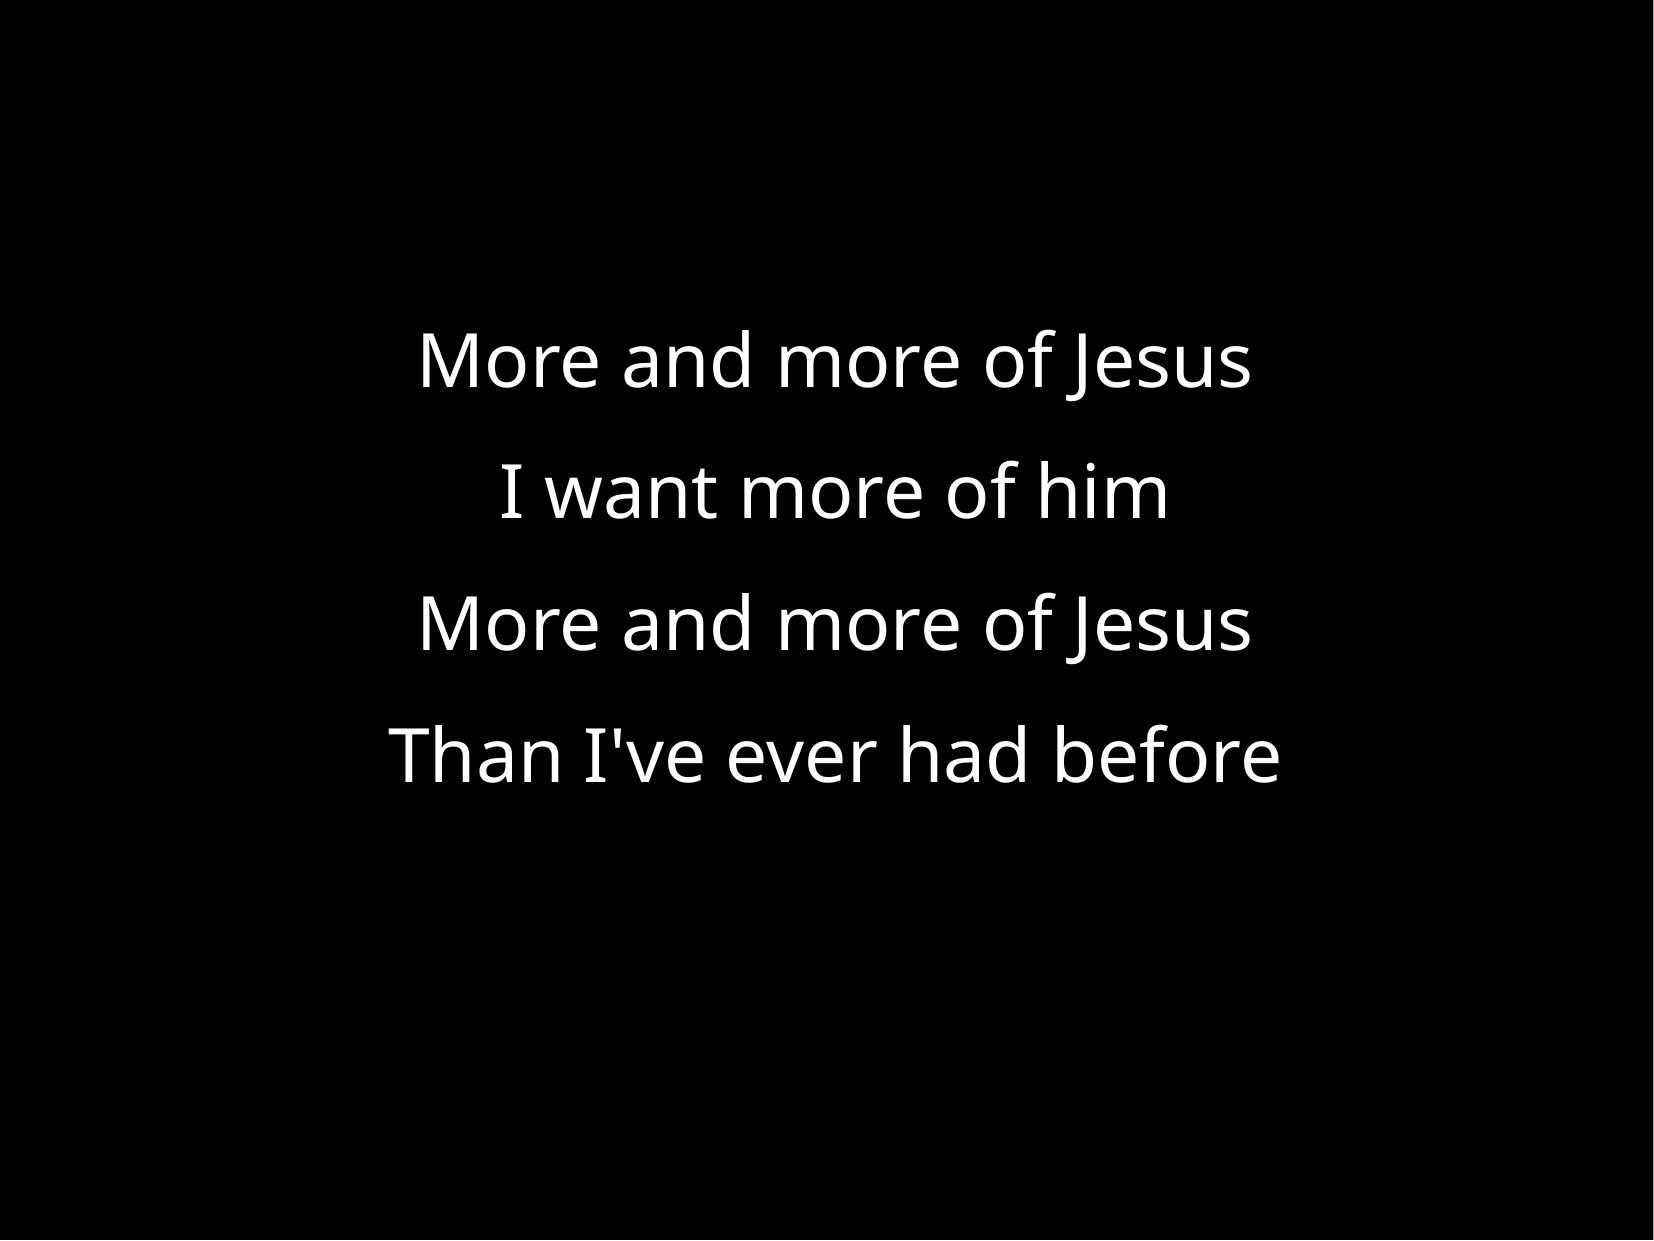

#
More and more of Jesus
I want more of him
More and more of Jesus
Than I've ever had before